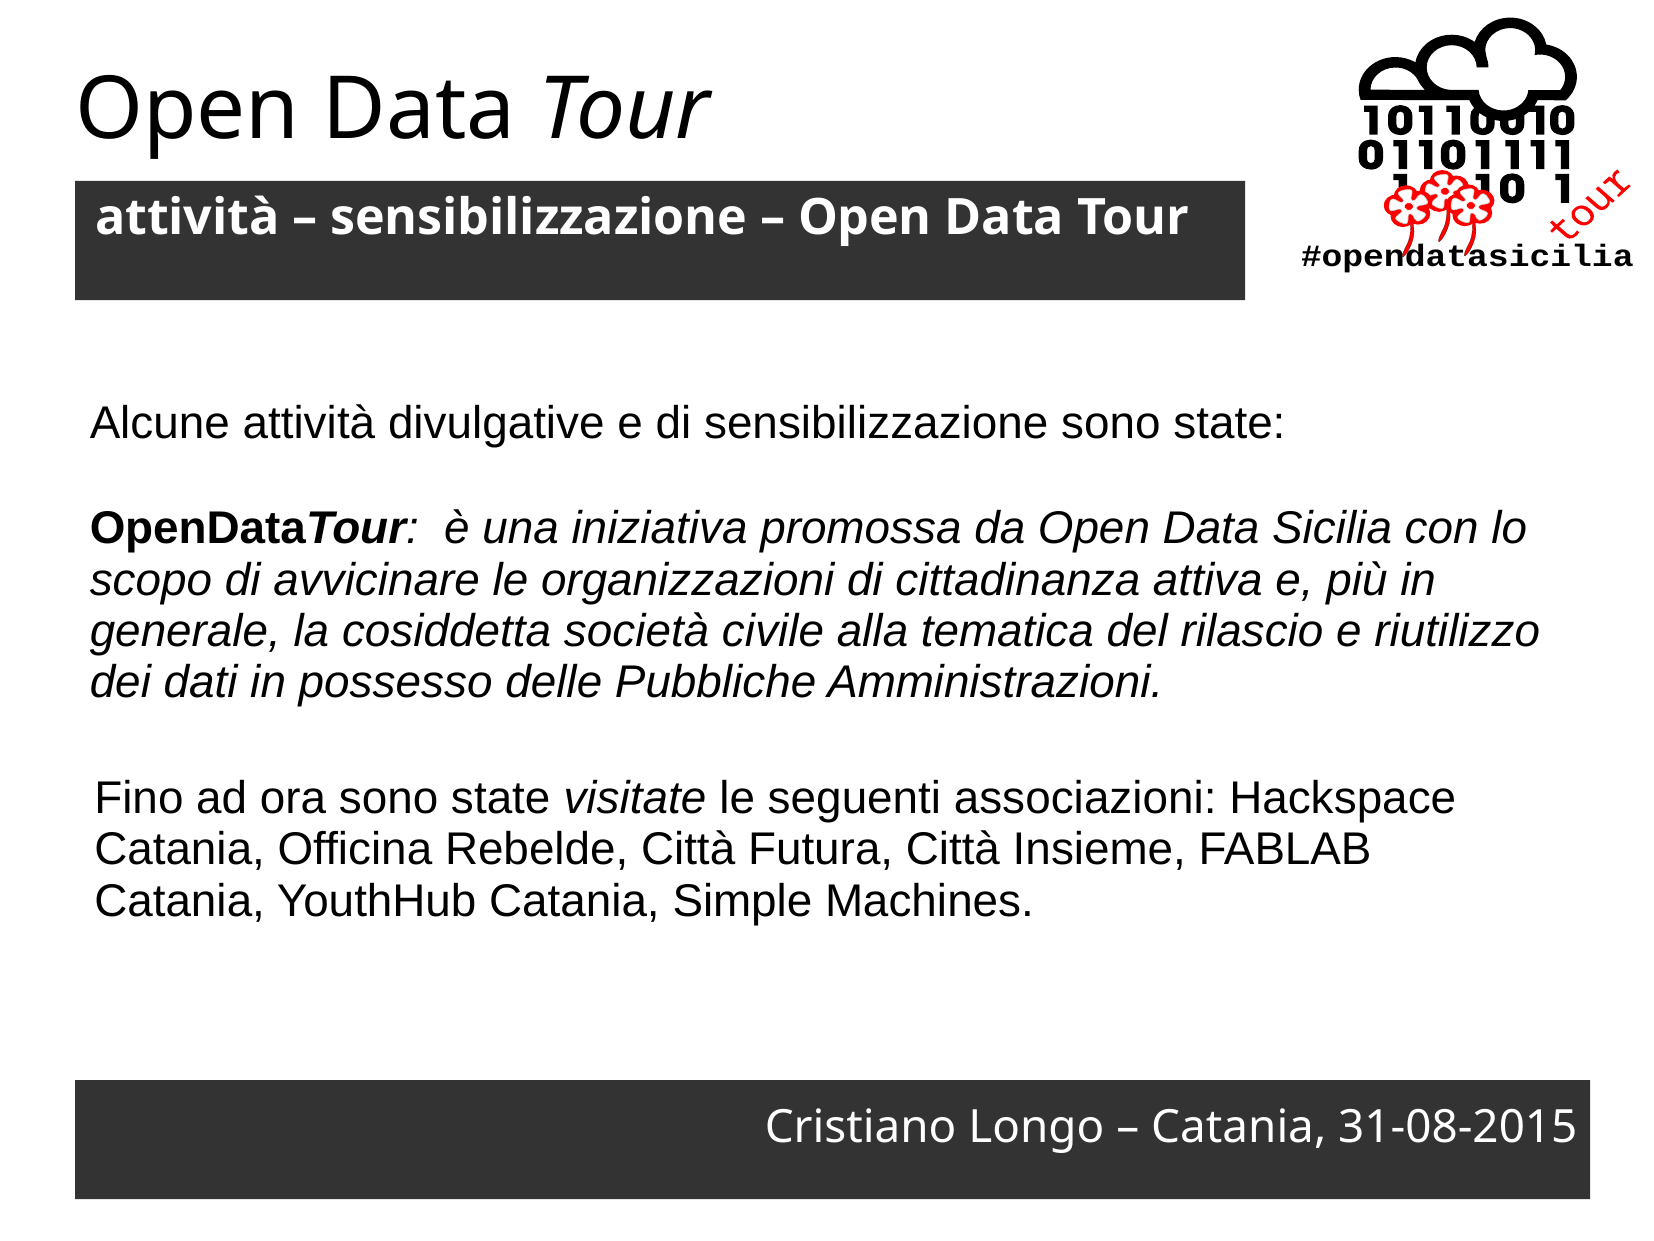

# Open Data Tour
 attività – sensibilizzazione – Open Data Tour
Alcune attività divulgative e di sensibilizzazione sono state:
OpenDataTour: è una iniziativa promossa da Open Data Sicilia con lo scopo di avvicinare le organizzazioni di cittadinanza attiva e, più in generale, la cosiddetta società civile alla tematica del rilascio e riutilizzo dei dati in possesso delle Pubbliche Amministrazioni.
Fino ad ora sono state visitate le seguenti associazioni: Hackspace Catania, Officina Rebelde, Città Futura, Città Insieme, FABLAB Catania, YouthHub Catania, Simple Machines.
 Cristiano Longo – Catania, 31-08-2015